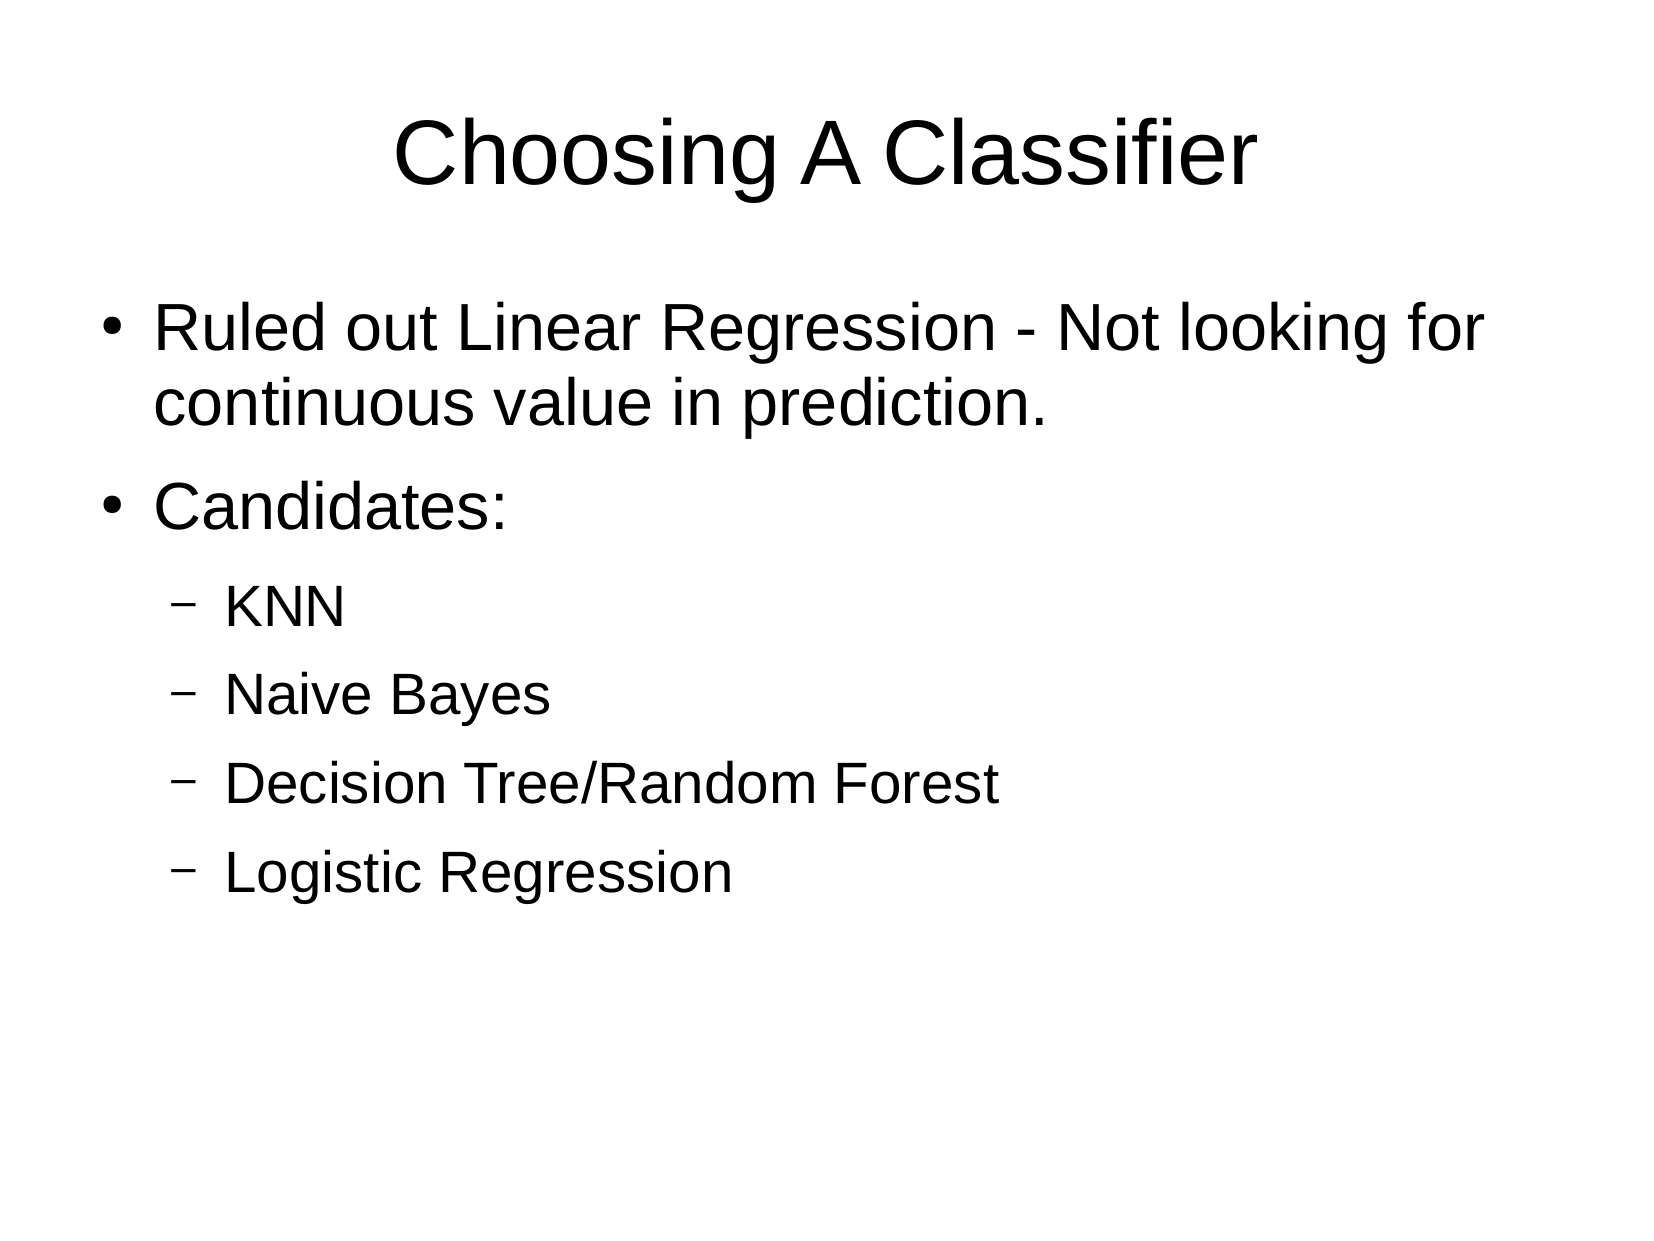

# Choosing A Classifier
Ruled out Linear Regression - Not looking for continuous value in prediction.
Candidates:
KNN
Naive Bayes
Decision Tree/Random Forest
Logistic Regression